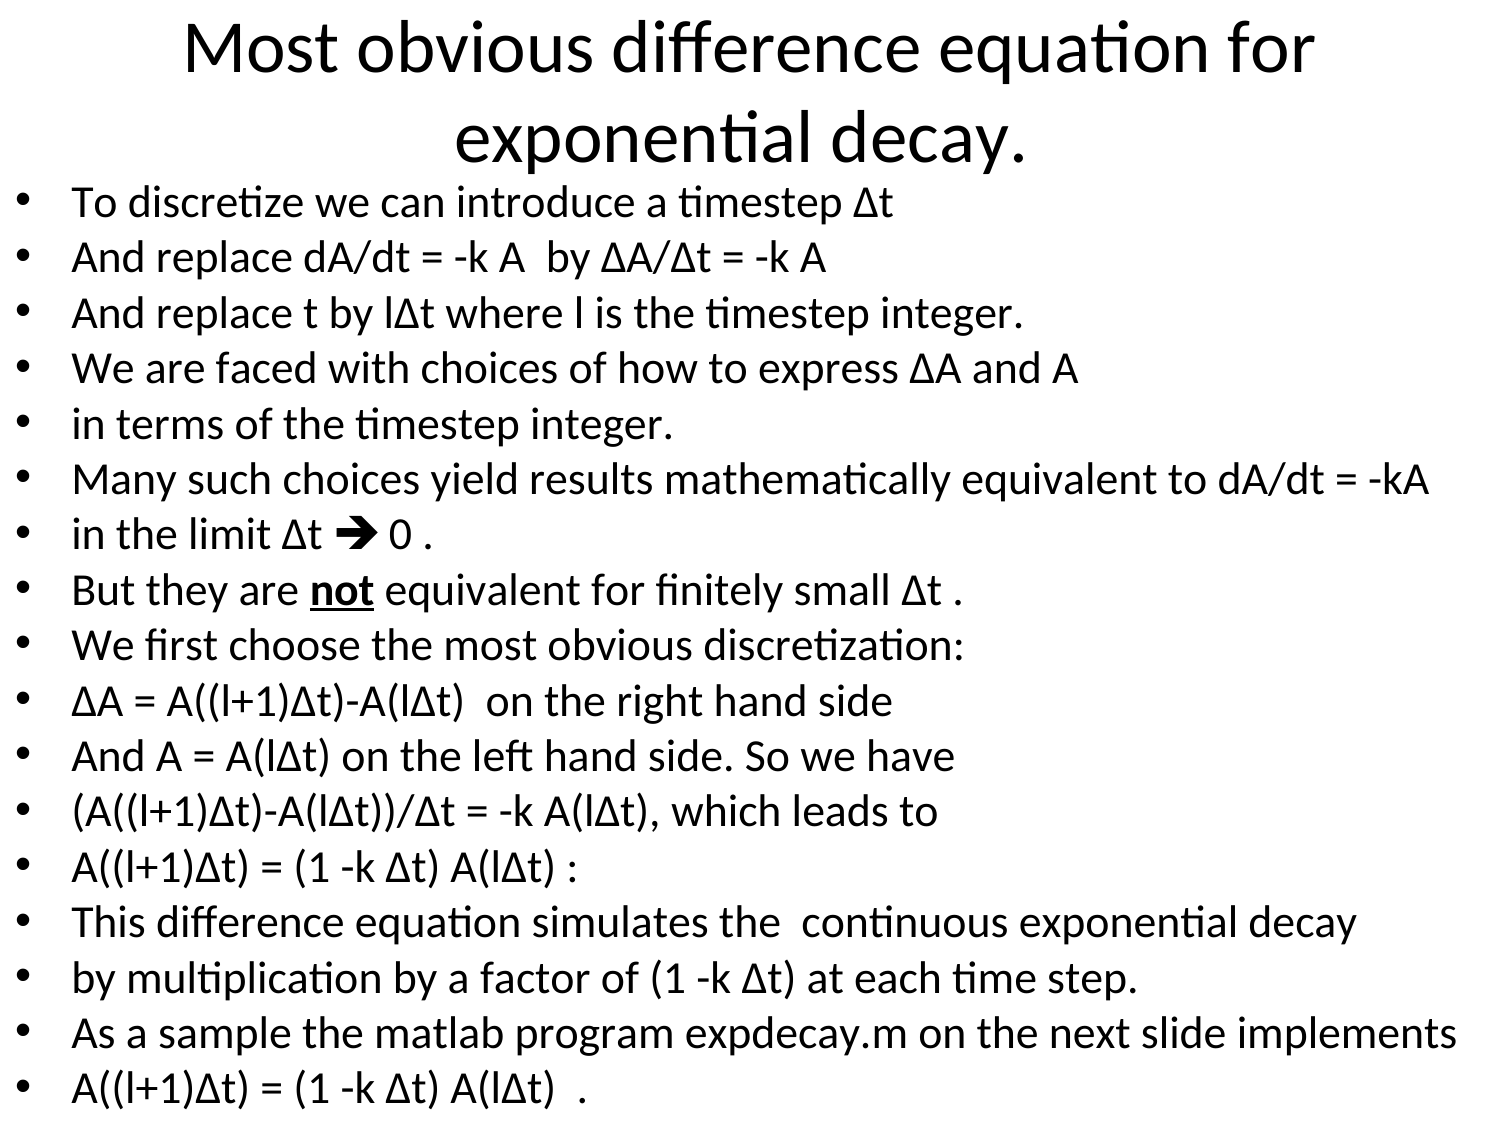

# Most obvious difference equation for exponential decay.
To discretize we can introduce a timestep Δt
And replace dA/dt = -k A by ΔA/Δt = -k A
And replace t by lΔt where l is the timestep integer.
We are faced with choices of how to express ΔA and A
in terms of the timestep integer.
Many such choices yield results mathematically equivalent to dA/dt = -kA
in the limit Δt  0 .
But they are not equivalent for finitely small Δt .
We first choose the most obvious discretization:
ΔA = A((l+1)Δt)-A(lΔt) on the right hand side
And A = A(lΔt) on the left hand side. So we have
(A((l+1)Δt)-A(lΔt))/Δt = -k A(lΔt), which leads to
A((l+1)Δt) = (1 -k Δt) A(lΔt) :
This difference equation simulates the continuous exponential decay
by multiplication by a factor of (1 -k Δt) at each time step.
As a sample the matlab program expdecay.m on the next slide implements
A((l+1)Δt) = (1 -k Δt) A(lΔt) .